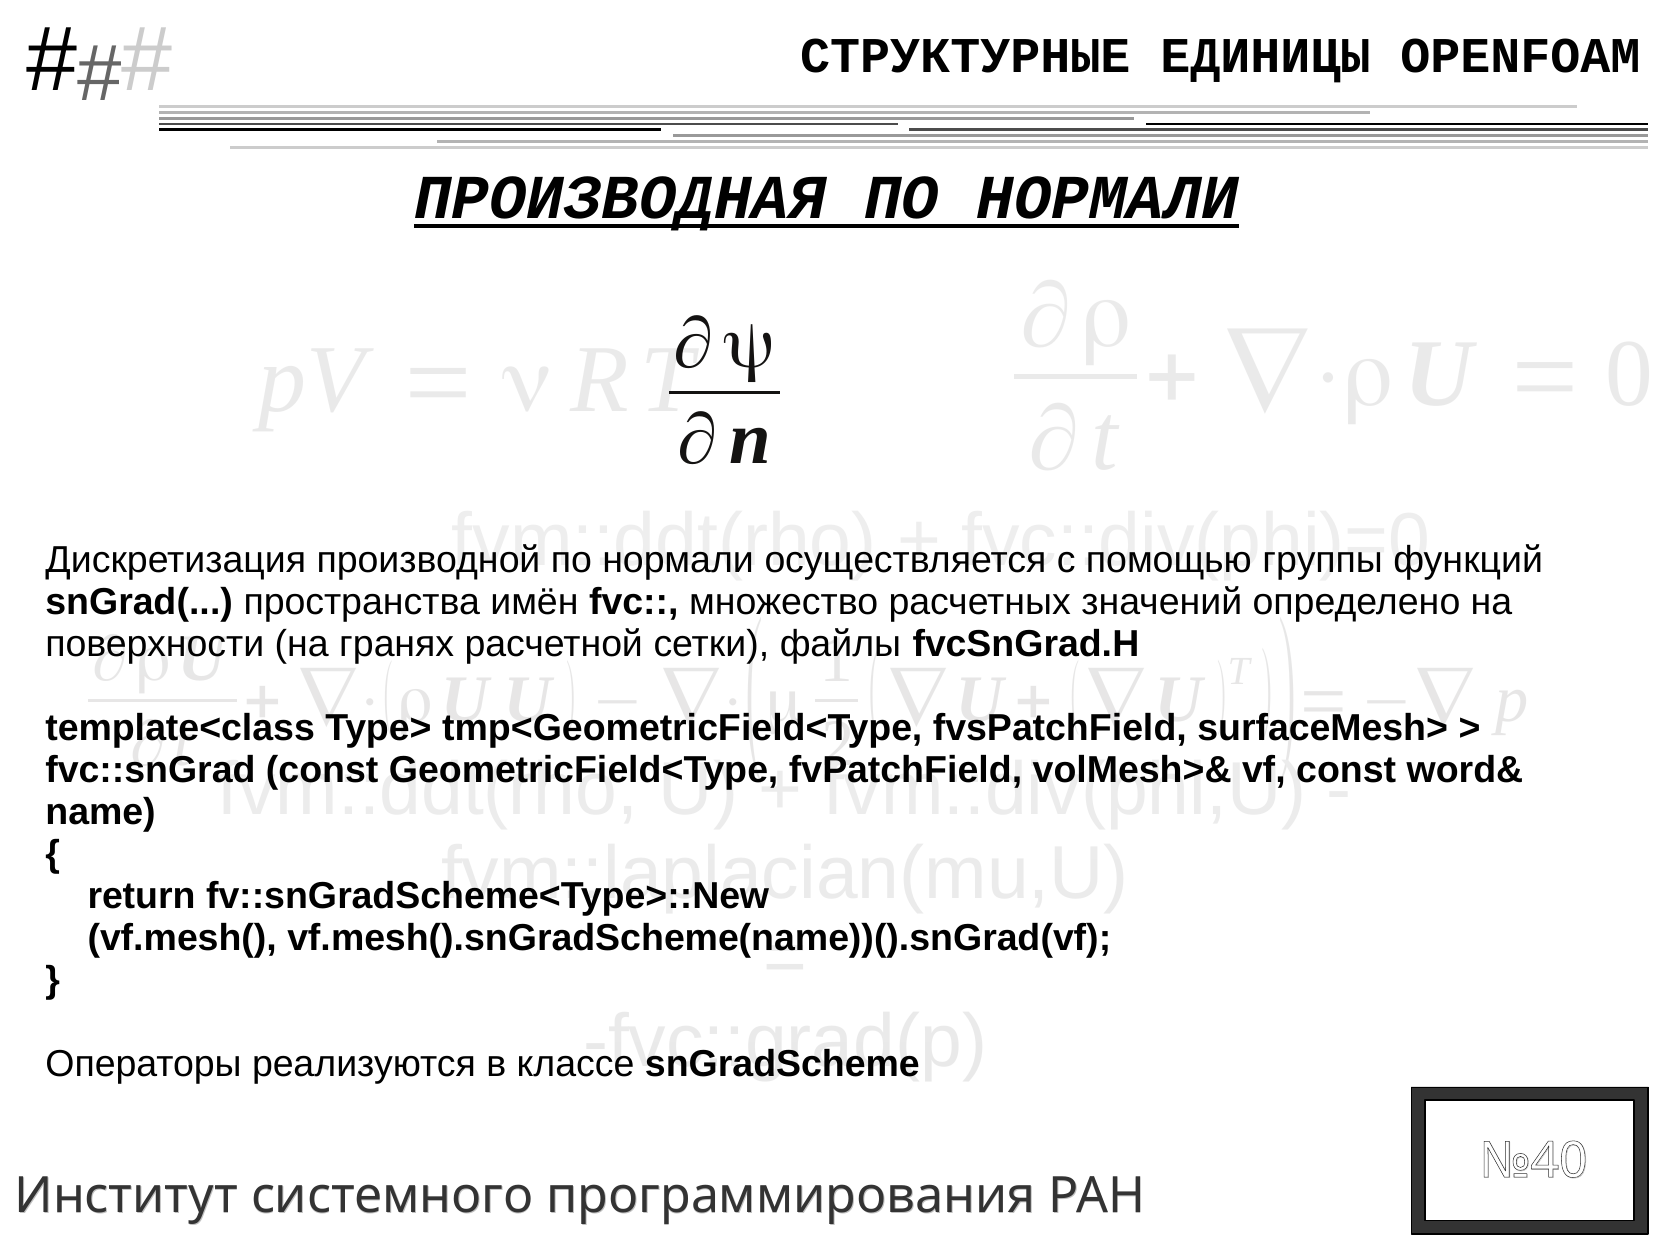

# ПРОИЗВОДНАЯ ПО НОРМАЛИ
Дискретизация производной по нормали осуществляется с помощью группы функций snGrad(...) пространства имён fvc::, множество расчетных значений определено на поверхности (на гранях расчетной сетки), файлы fvcSnGrad.H
template<class Type> tmp<GeometricField<Type, fvsPatchField, surfaceMesh> > fvc::snGrad (const GeometricField<Type, fvPatchField, volMesh>& vf, const word& name)
{
 return fv::snGradScheme<Type>::New
 (vf.mesh(), vf.mesh().snGradScheme(name))().snGrad(vf);
}
Операторы реализуются в классе snGradScheme